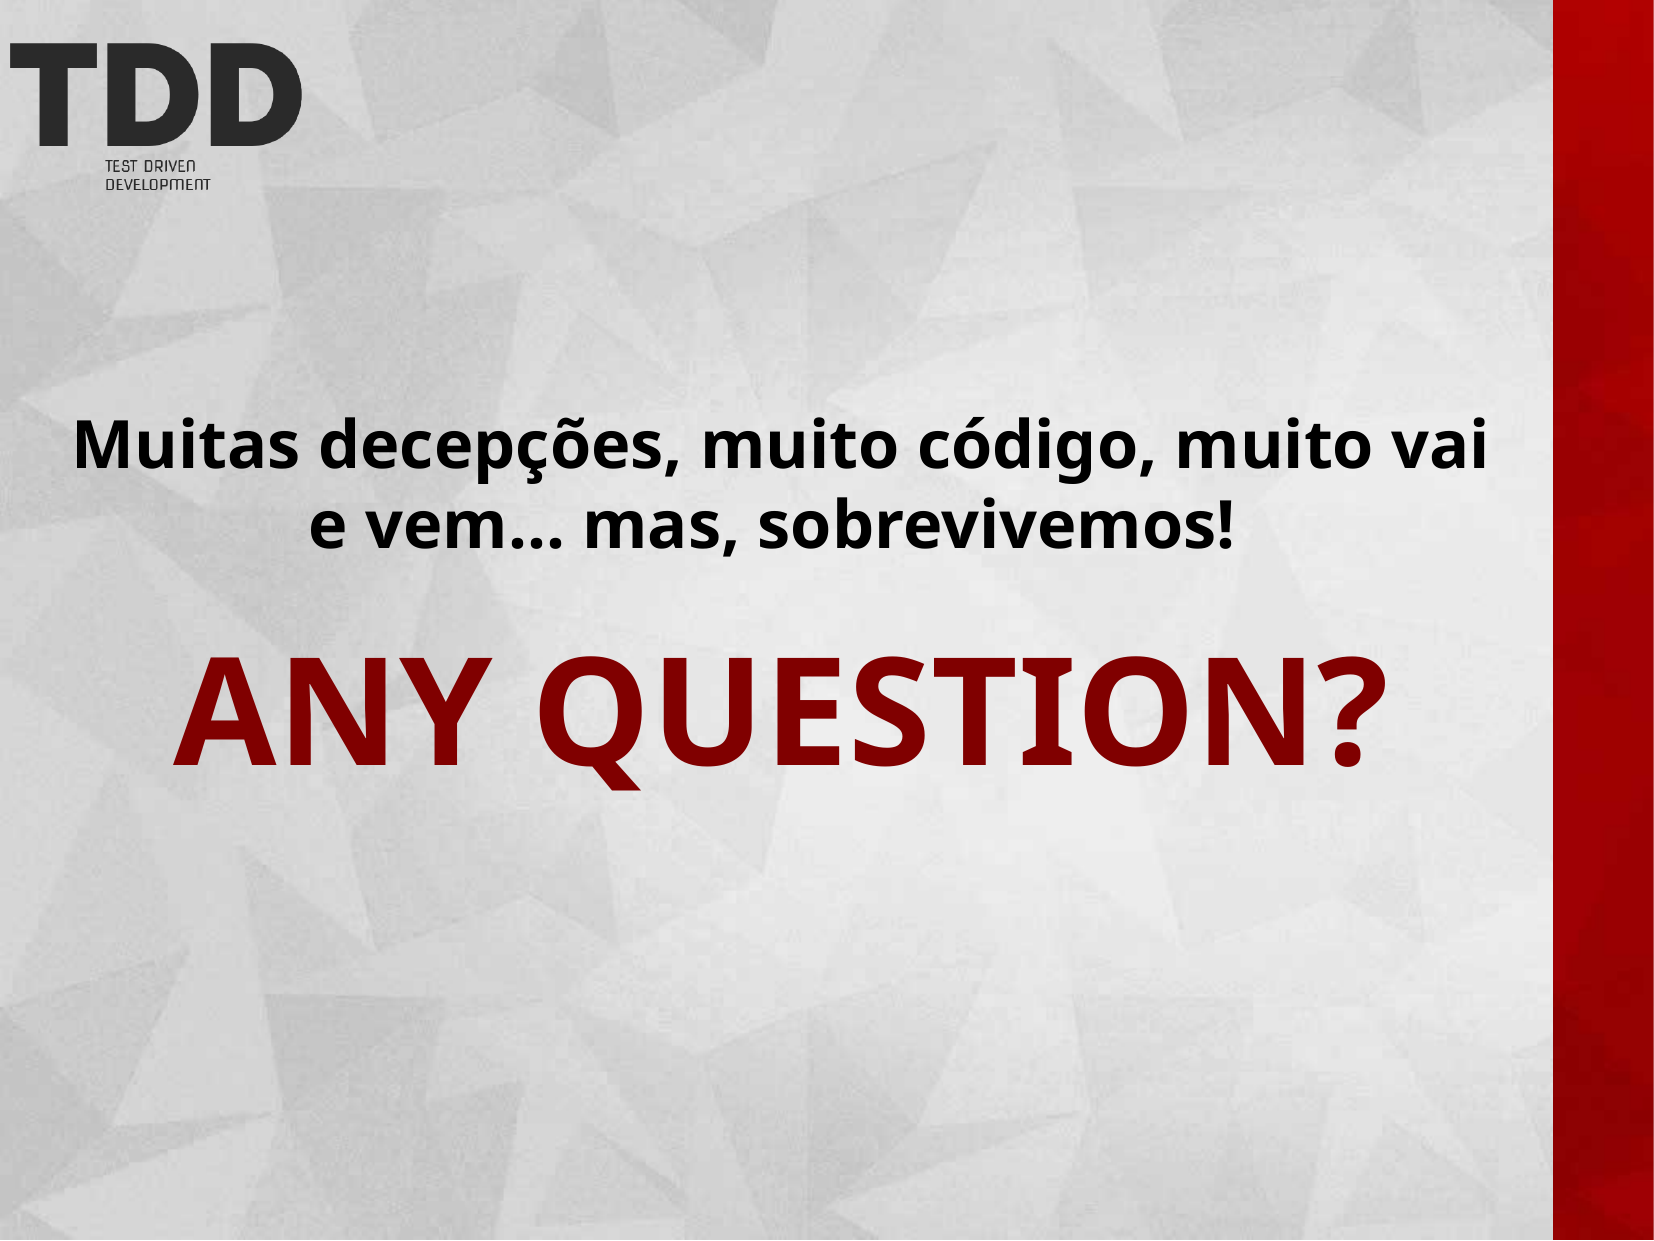

Muitas decepções, muito código, muito vai e vem... mas, sobrevivemos!
ANY QUESTION?